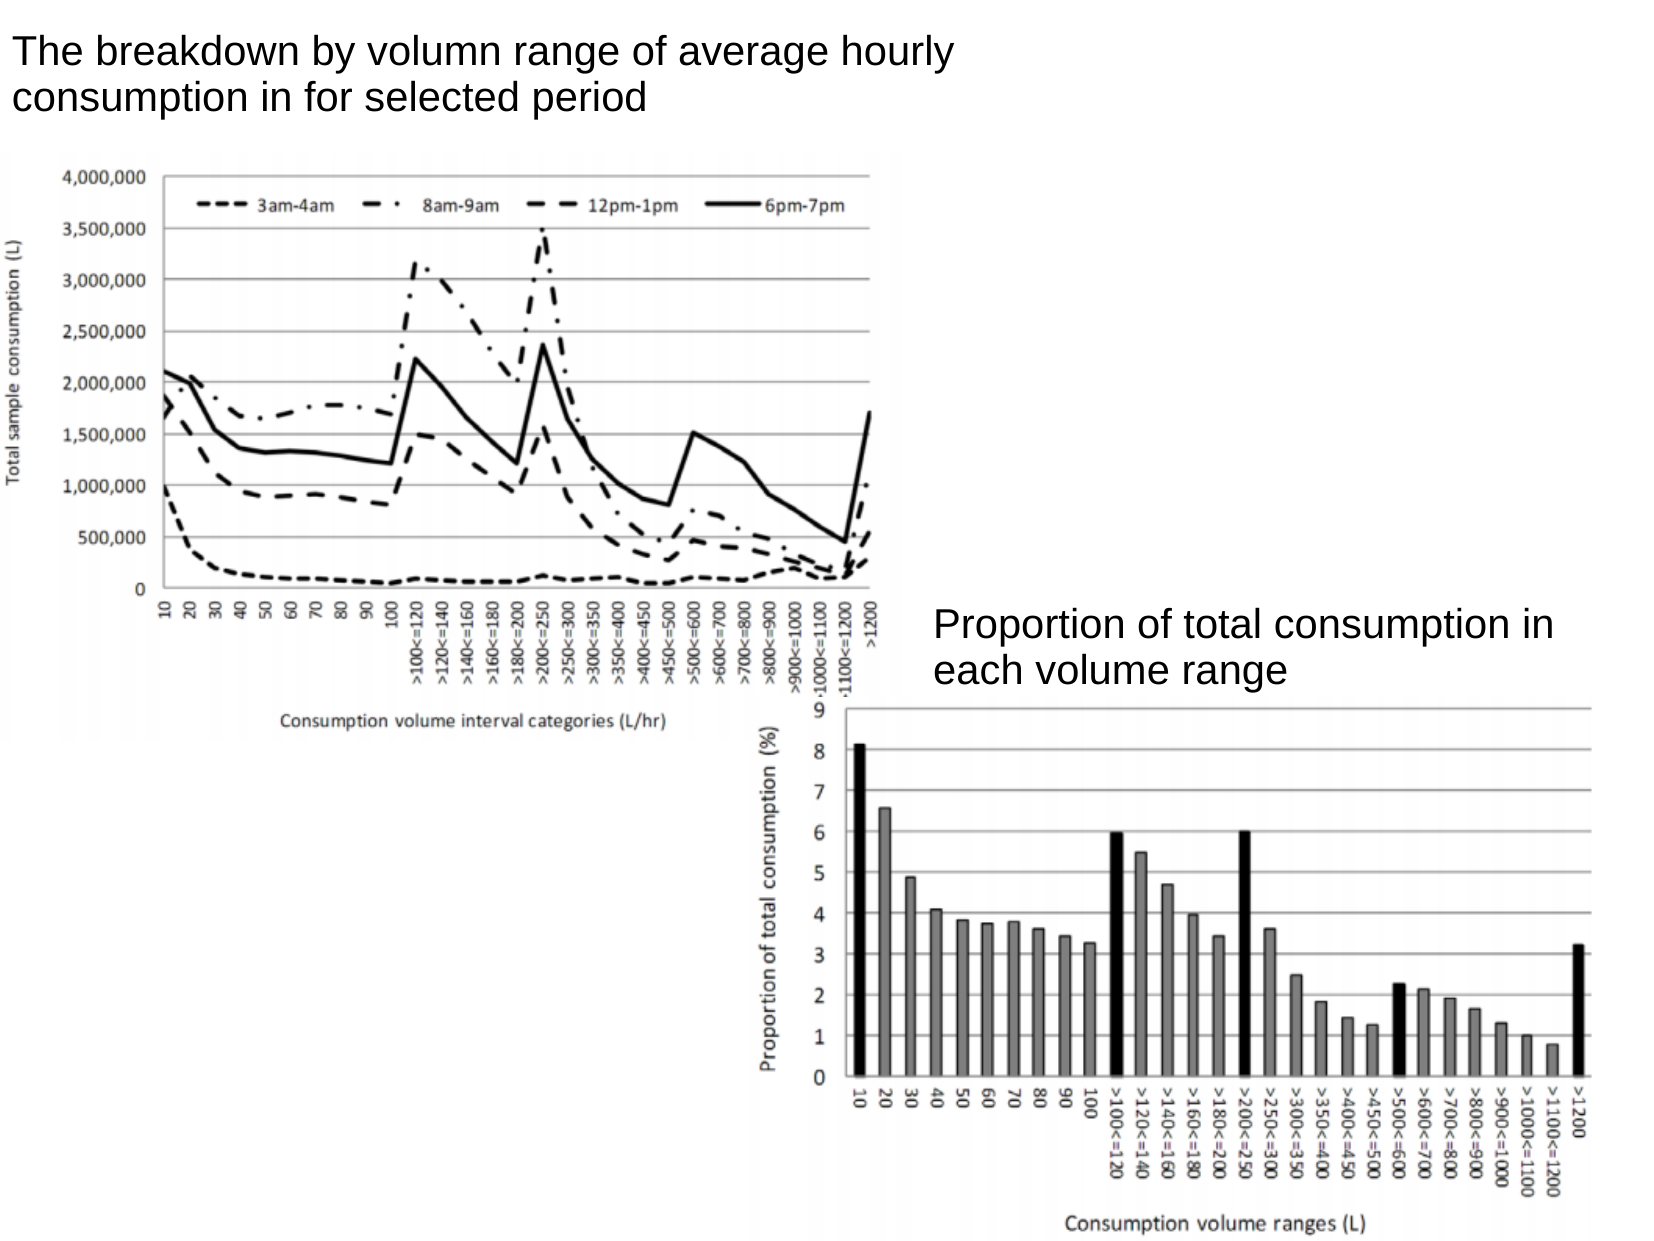

# The breakdown by volumn range of average hourly consumption in for selected period
Proportion of total consumption in
each volume range